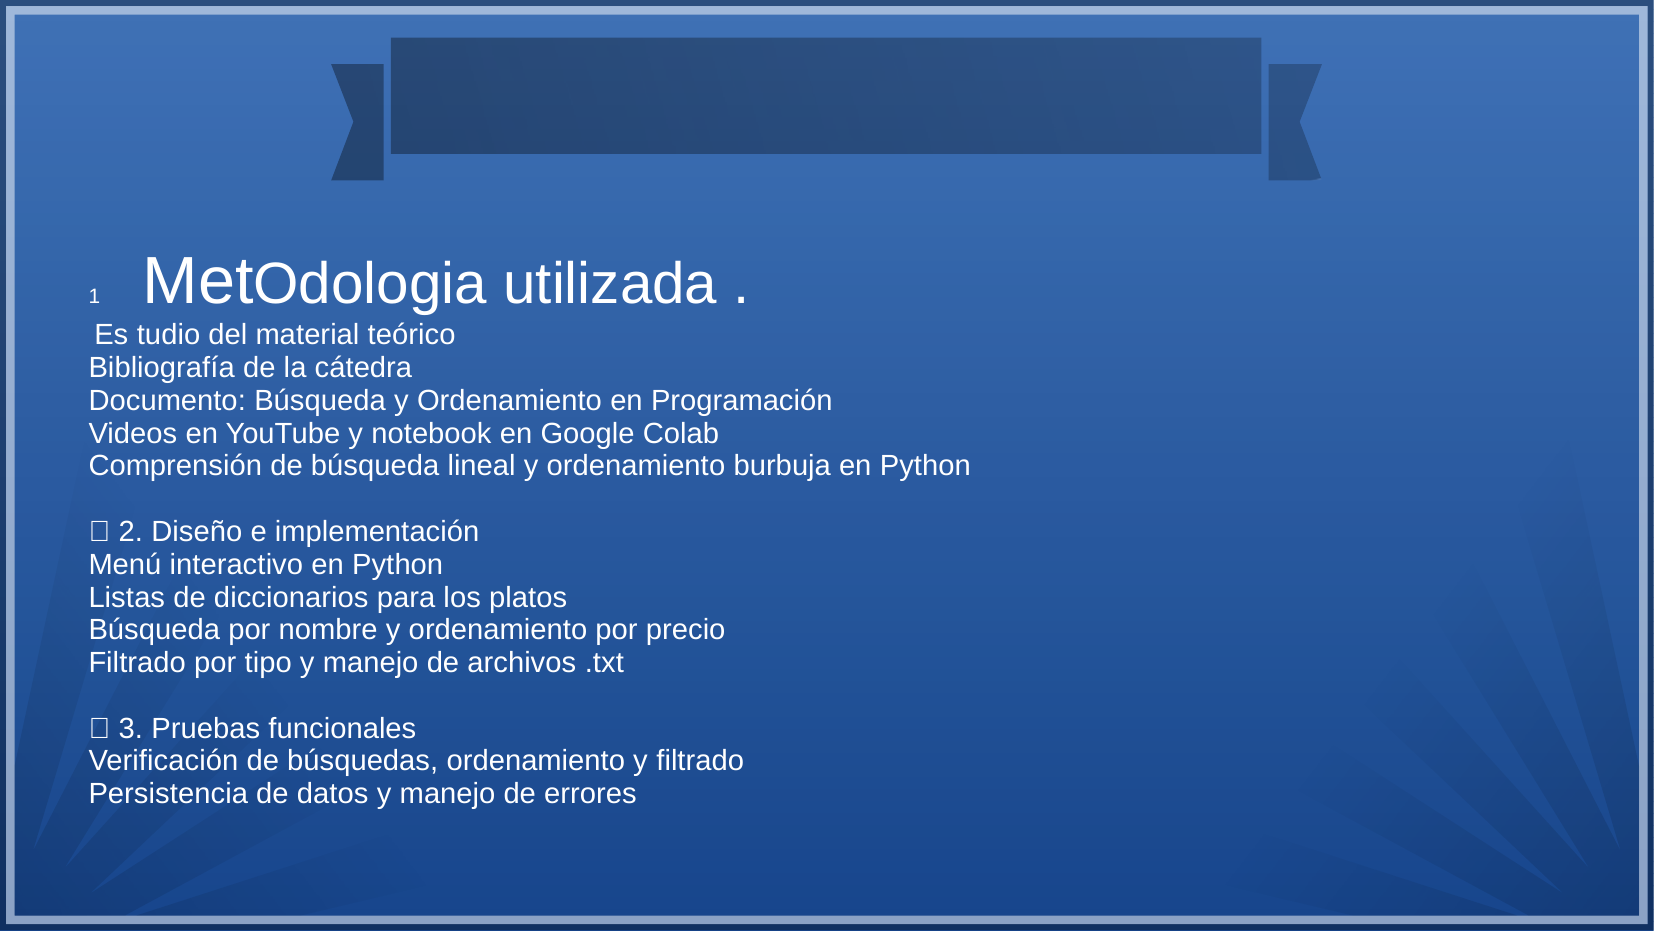

# 1 MetOdologia utilizada . Es tudio del material teórico Bibliografía de la cátedra Documento: Búsqueda y Ordenamiento en Programación Videos en YouTube y notebook en Google Colab Comprensión de búsqueda lineal y ordenamiento burbuja en Python 🔹 2. Diseño e implementación Menú interactivo en Python Listas de diccionarios para los platos Búsqueda por nombre y ordenamiento por precio Filtrado por tipo y manejo de archivos .txt 🔹 3. Pruebas funcionales Verificación de búsquedas, ordenamiento y filtrado Persistencia de datos y manejo de errores